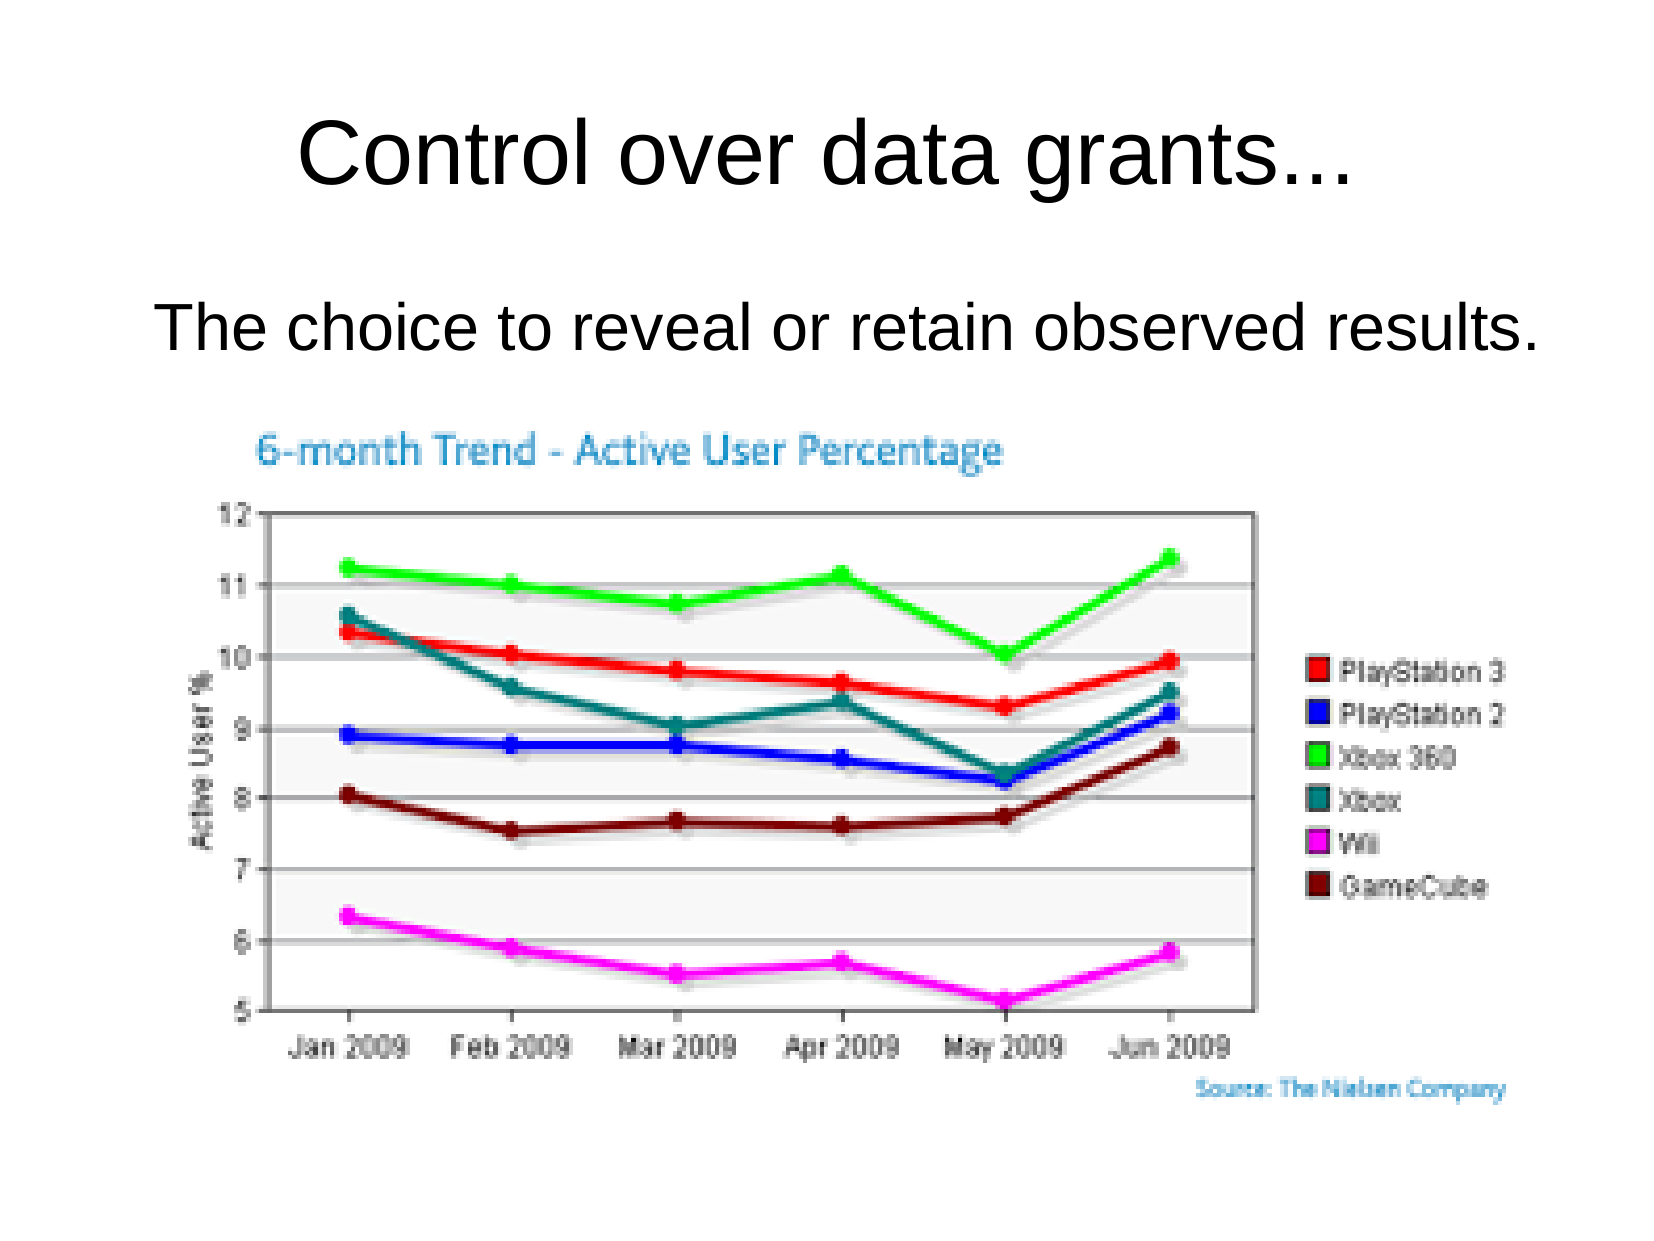

# Control over data grants...
The choice to reveal or retain observed results.